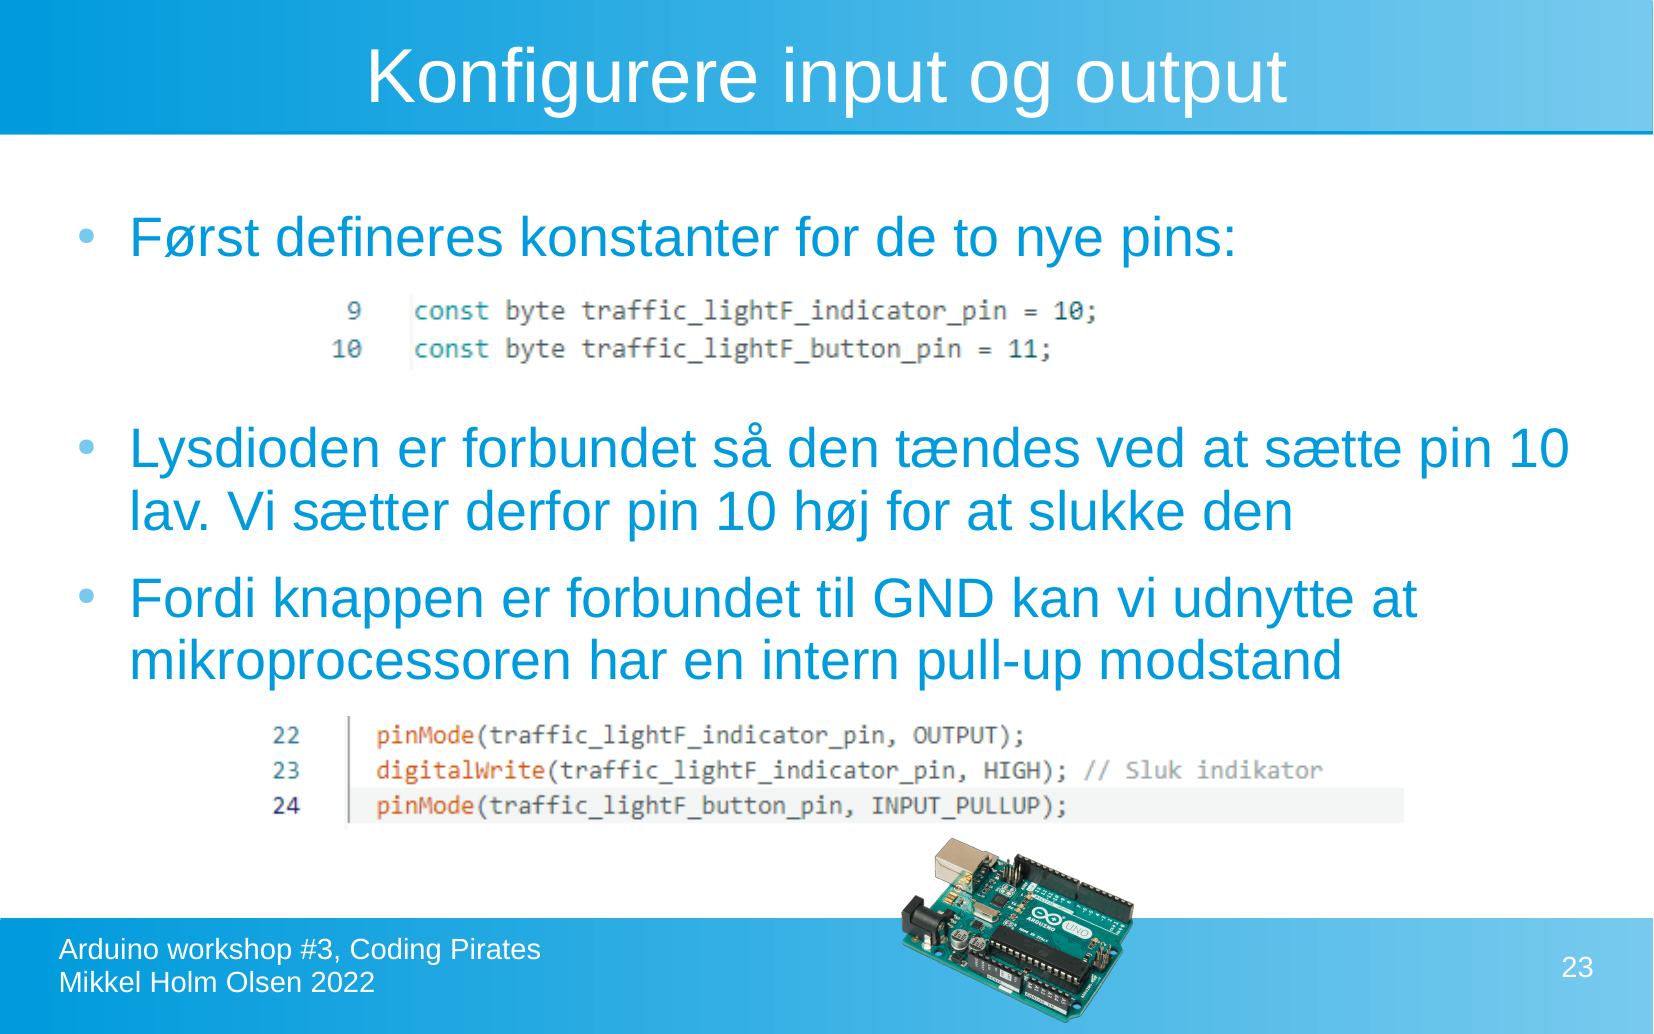

# Konfigurere input og output
Først defineres konstanter for de to nye pins:
Lysdioden er forbundet så den tændes ved at sætte pin 10 lav. Vi sætter derfor pin 10 høj for at slukke den
Fordi knappen er forbundet til GND kan vi udnytte at mikroprocessoren har en intern pull-up modstand
23